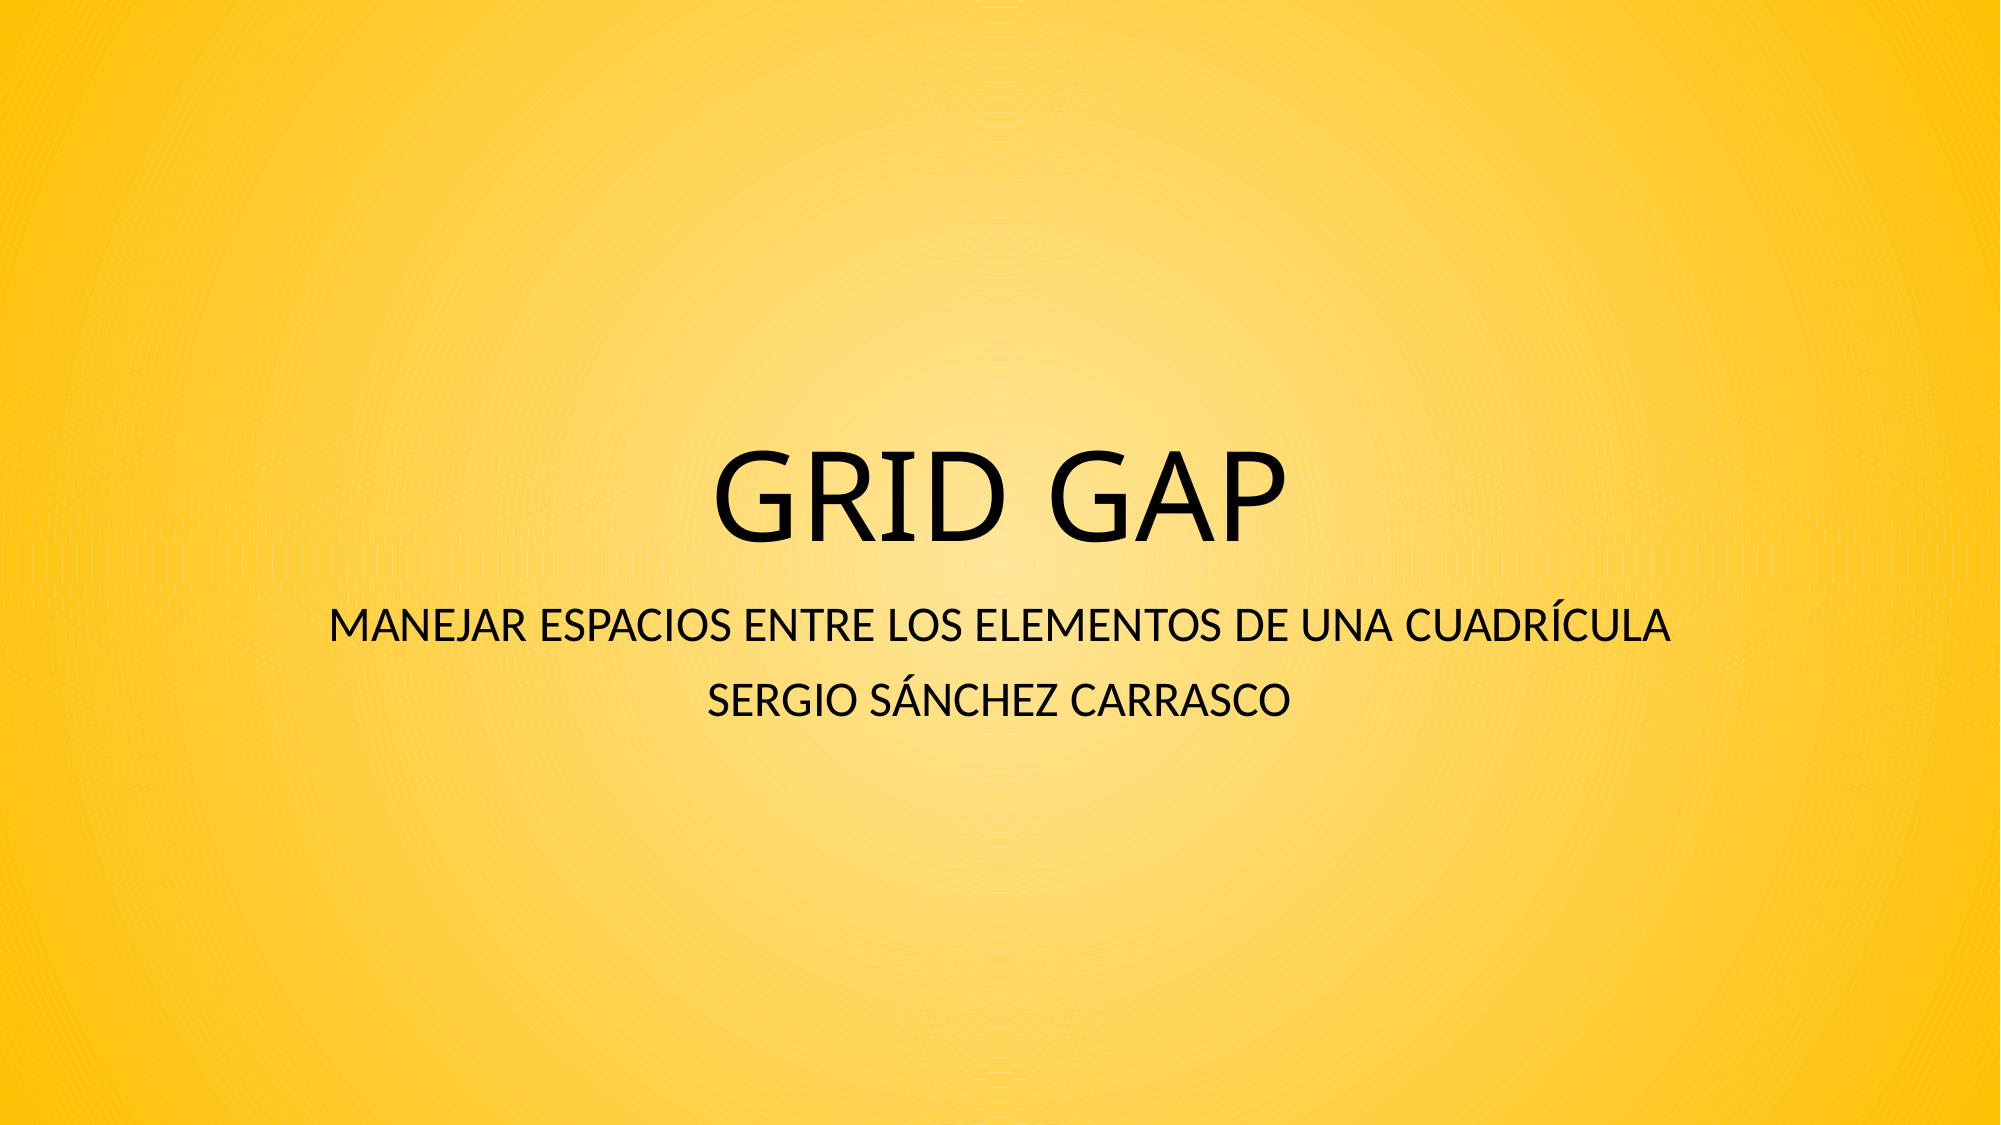

# GRID GAP
MANEJAR ESPACIOS ENTRE LOS ELEMENTOS DE UNA CUADRÍCULA
SERGIO SÁNCHEZ CARRASCO